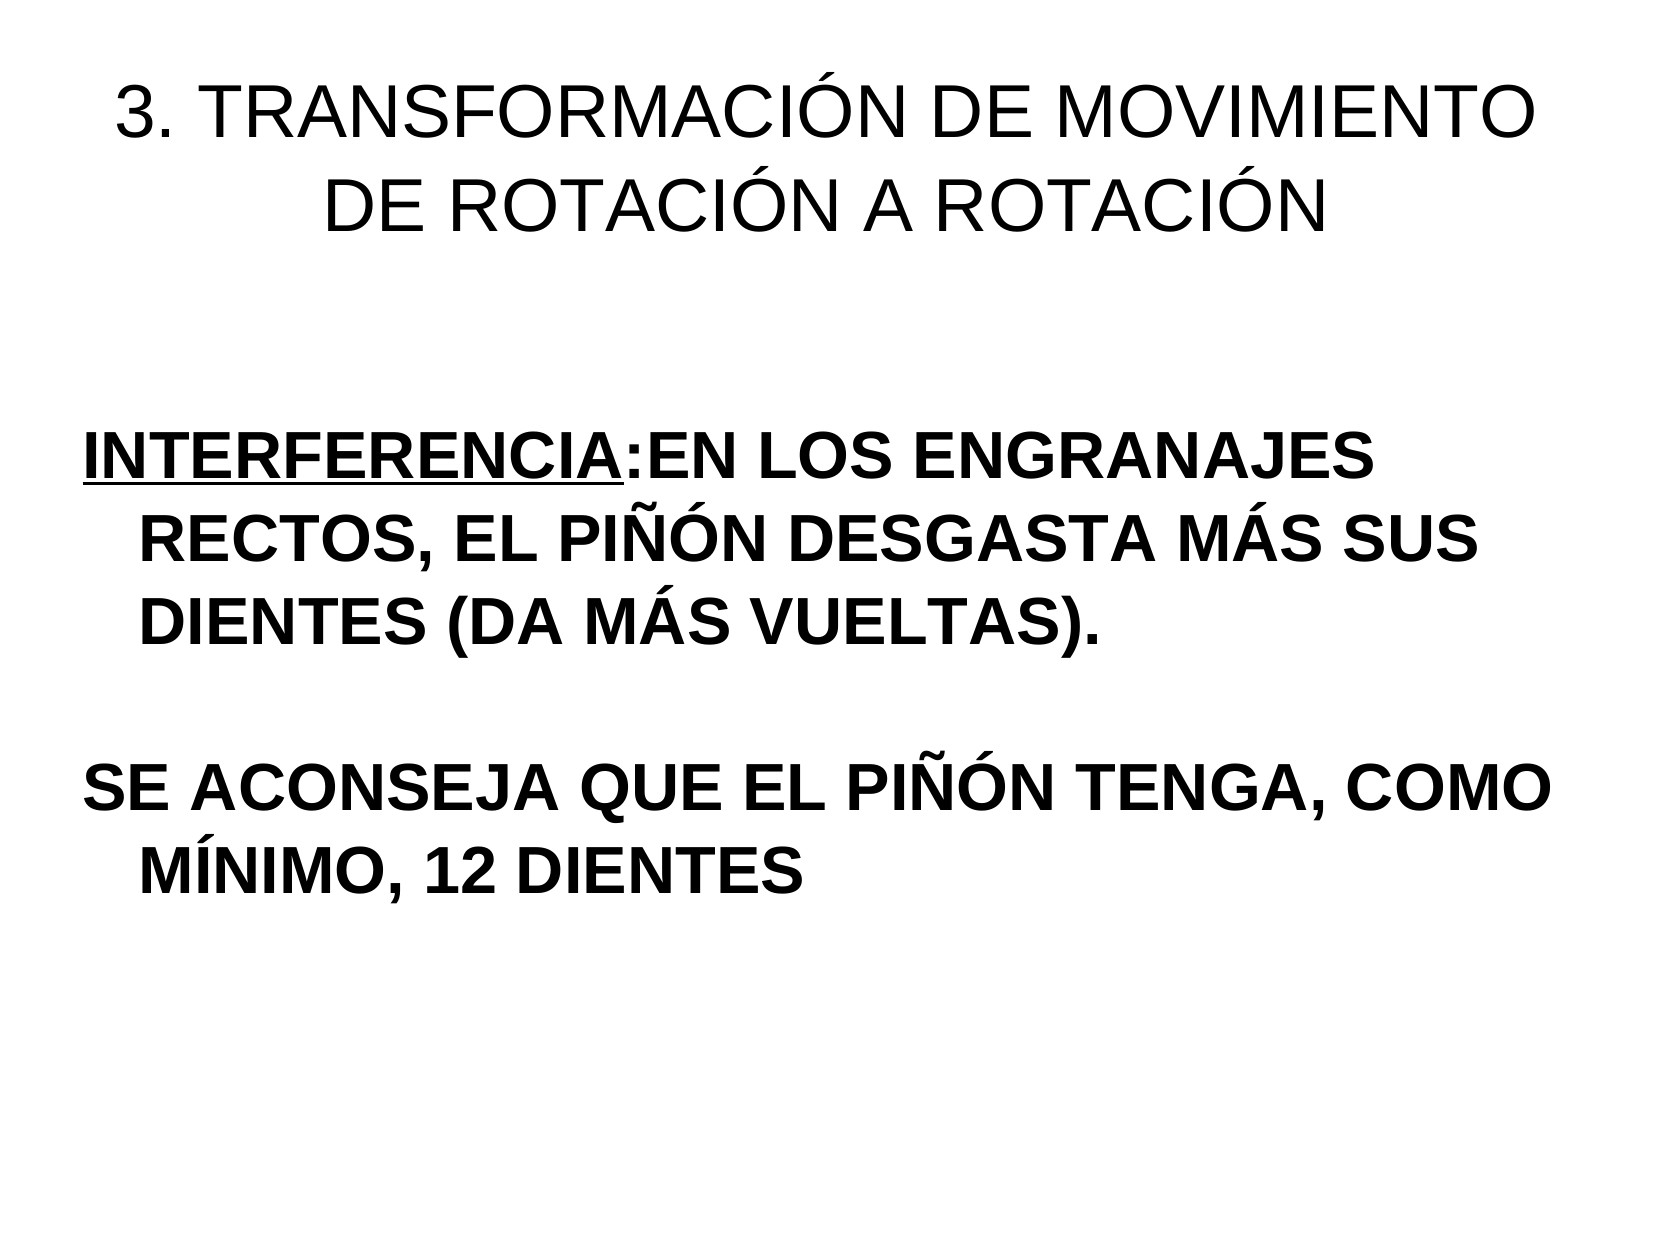

# 3. TRANSFORMACIÓN DE MOVIMIENTO DE ROTACIÓN A ROTACIÓN
INTERFERENCIA:EN LOS ENGRANAJES RECTOS, EL PIÑÓN DESGASTA MÁS SUS DIENTES (DA MÁS VUELTAS).
SE ACONSEJA QUE EL PIÑÓN TENGA, COMO MÍNIMO, 12 DIENTES